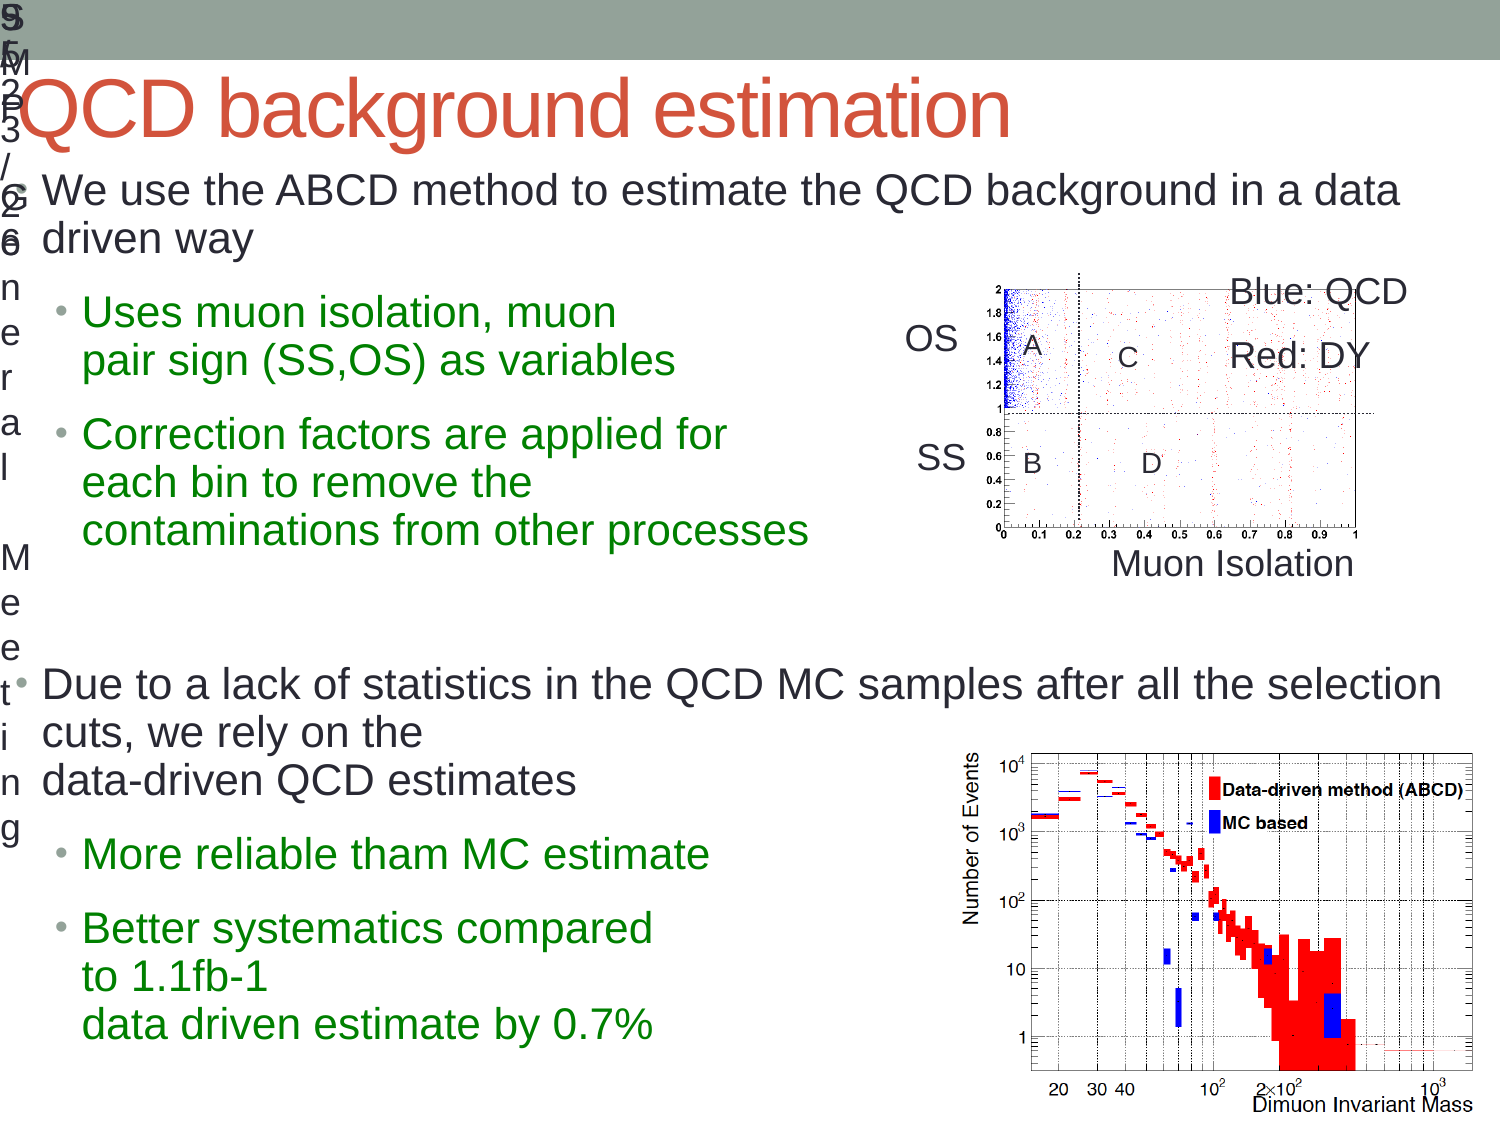

SMP General Meeting
# QCD background estimation
We use the ABCD method to estimate the QCD background in a data driven way
Uses muon isolation, muon
pair sign (SS,OS) as variables
Correction factors are applied for
each bin to remove the
contaminations from other processes
Due to a lack of statistics in the QCD MC samples after all the selection cuts, we rely on the
data-driven QCD estimates
More reliable tham MC estimate
Better systematics compared
to 1.1fb-1
data driven estimate by 0.7%
Blue: QCD
Red: DY
OS
A
C
SS
B
D
Muon Isolation